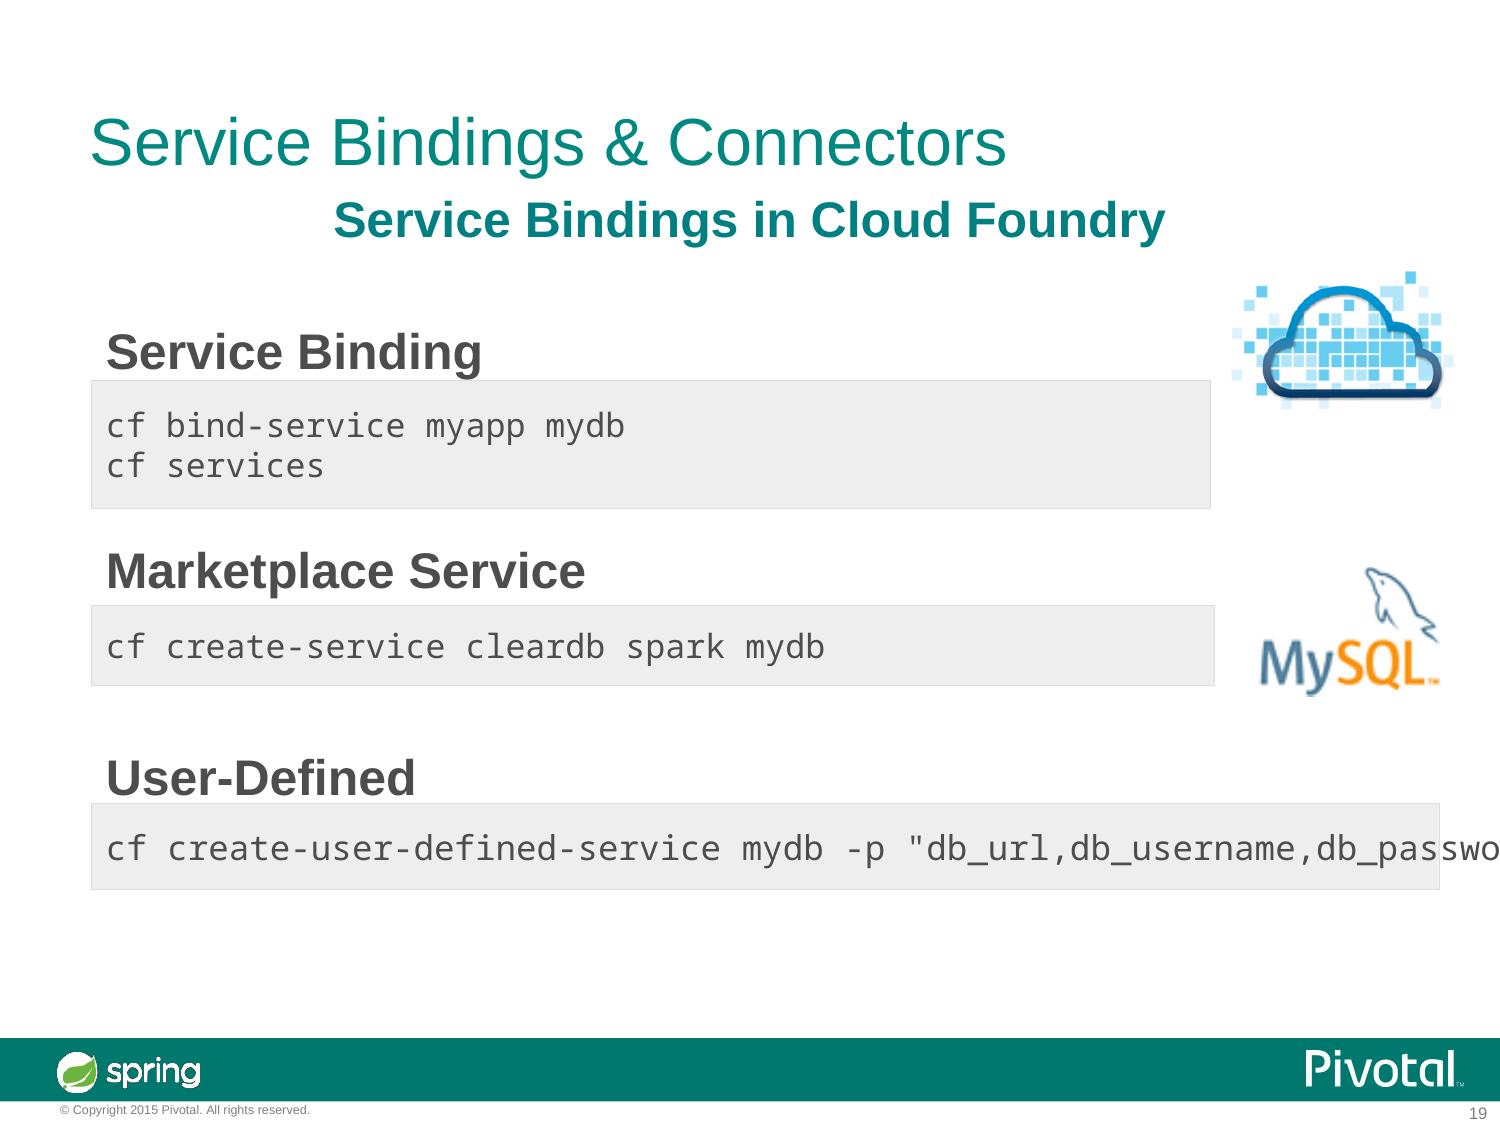

# Service Bindings & Connectors
Service Bindings in Cloud Foundry
Service Binding
cf bind-service myapp mydb
cf services
Marketplace Service
cf create-service cleardb spark mydb
User-Defined Services
cf create-user-defined-service mydb -p "db_url,db_username,db_password"